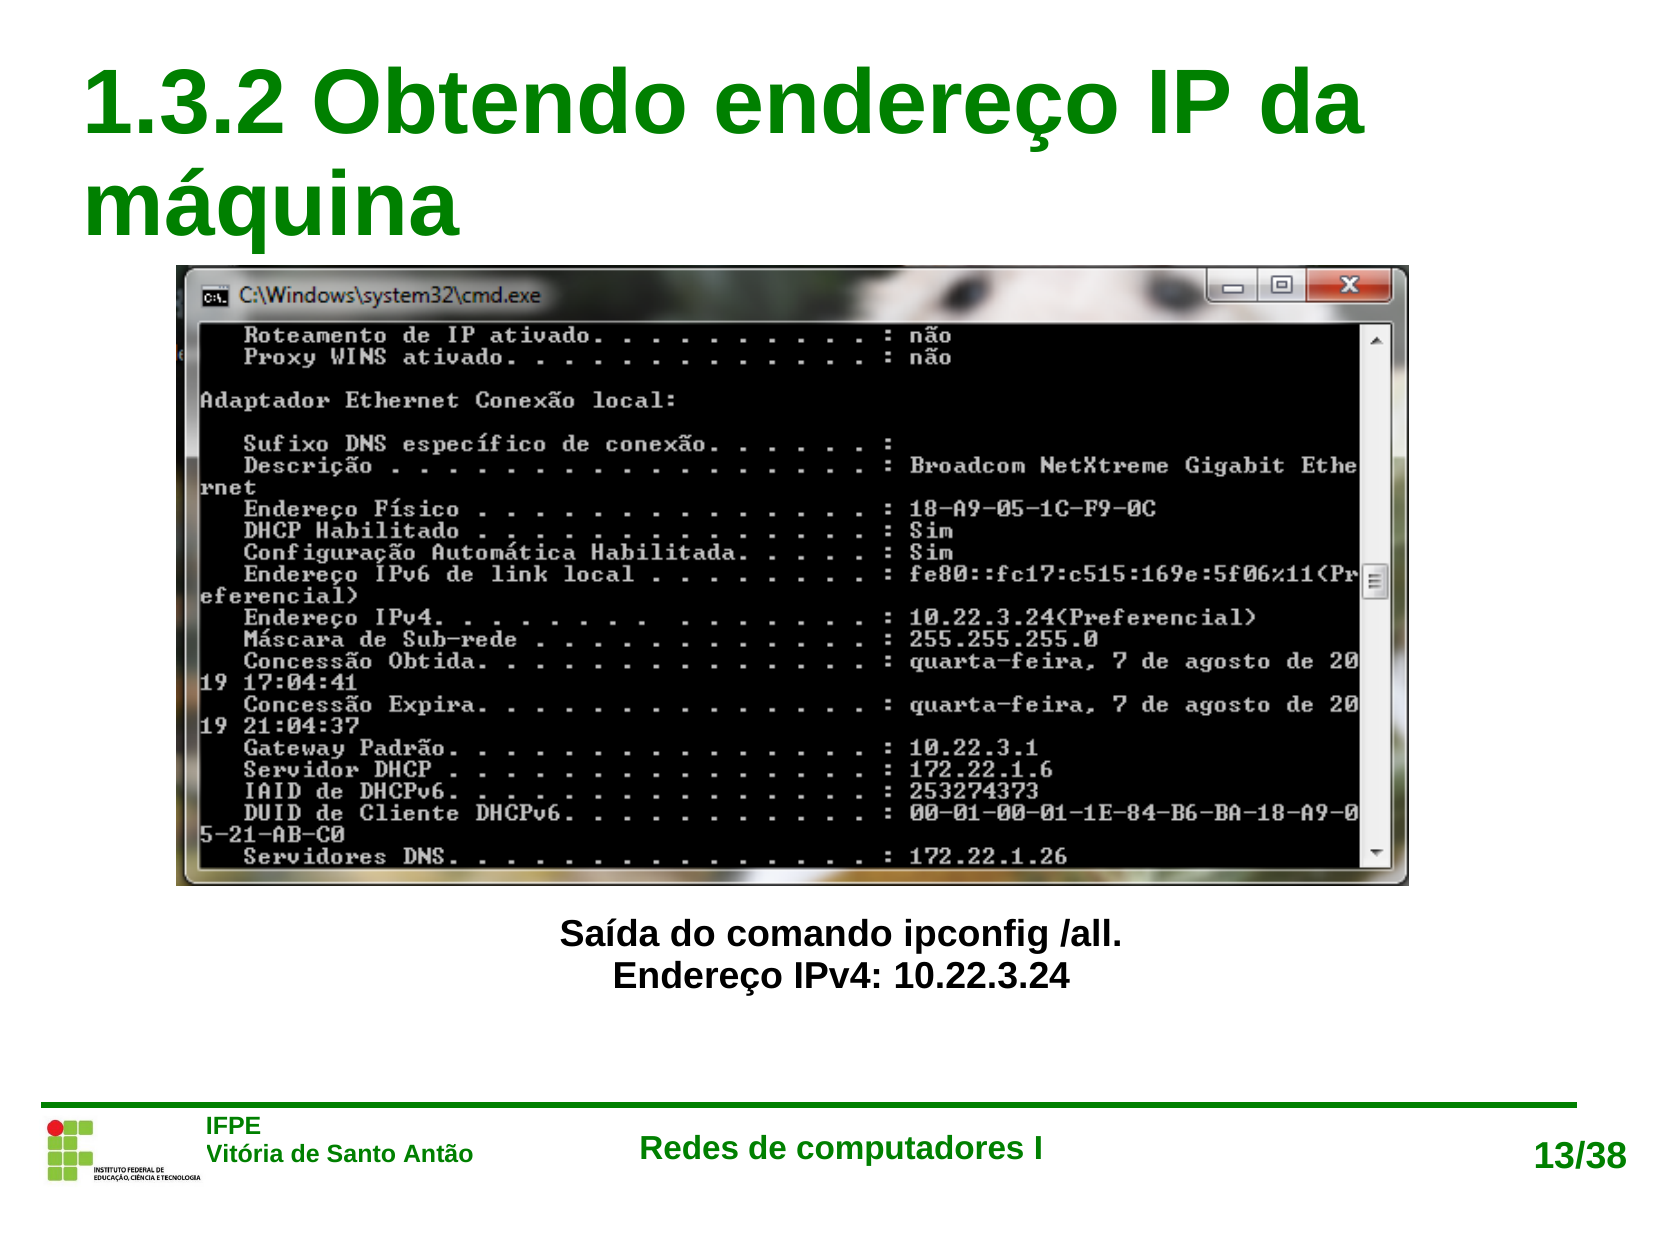

# 1.3.2 Obtendo endereço IP da máquina
Saída do comando ipconfig /all.
Endereço IPv4: 10.22.3.24